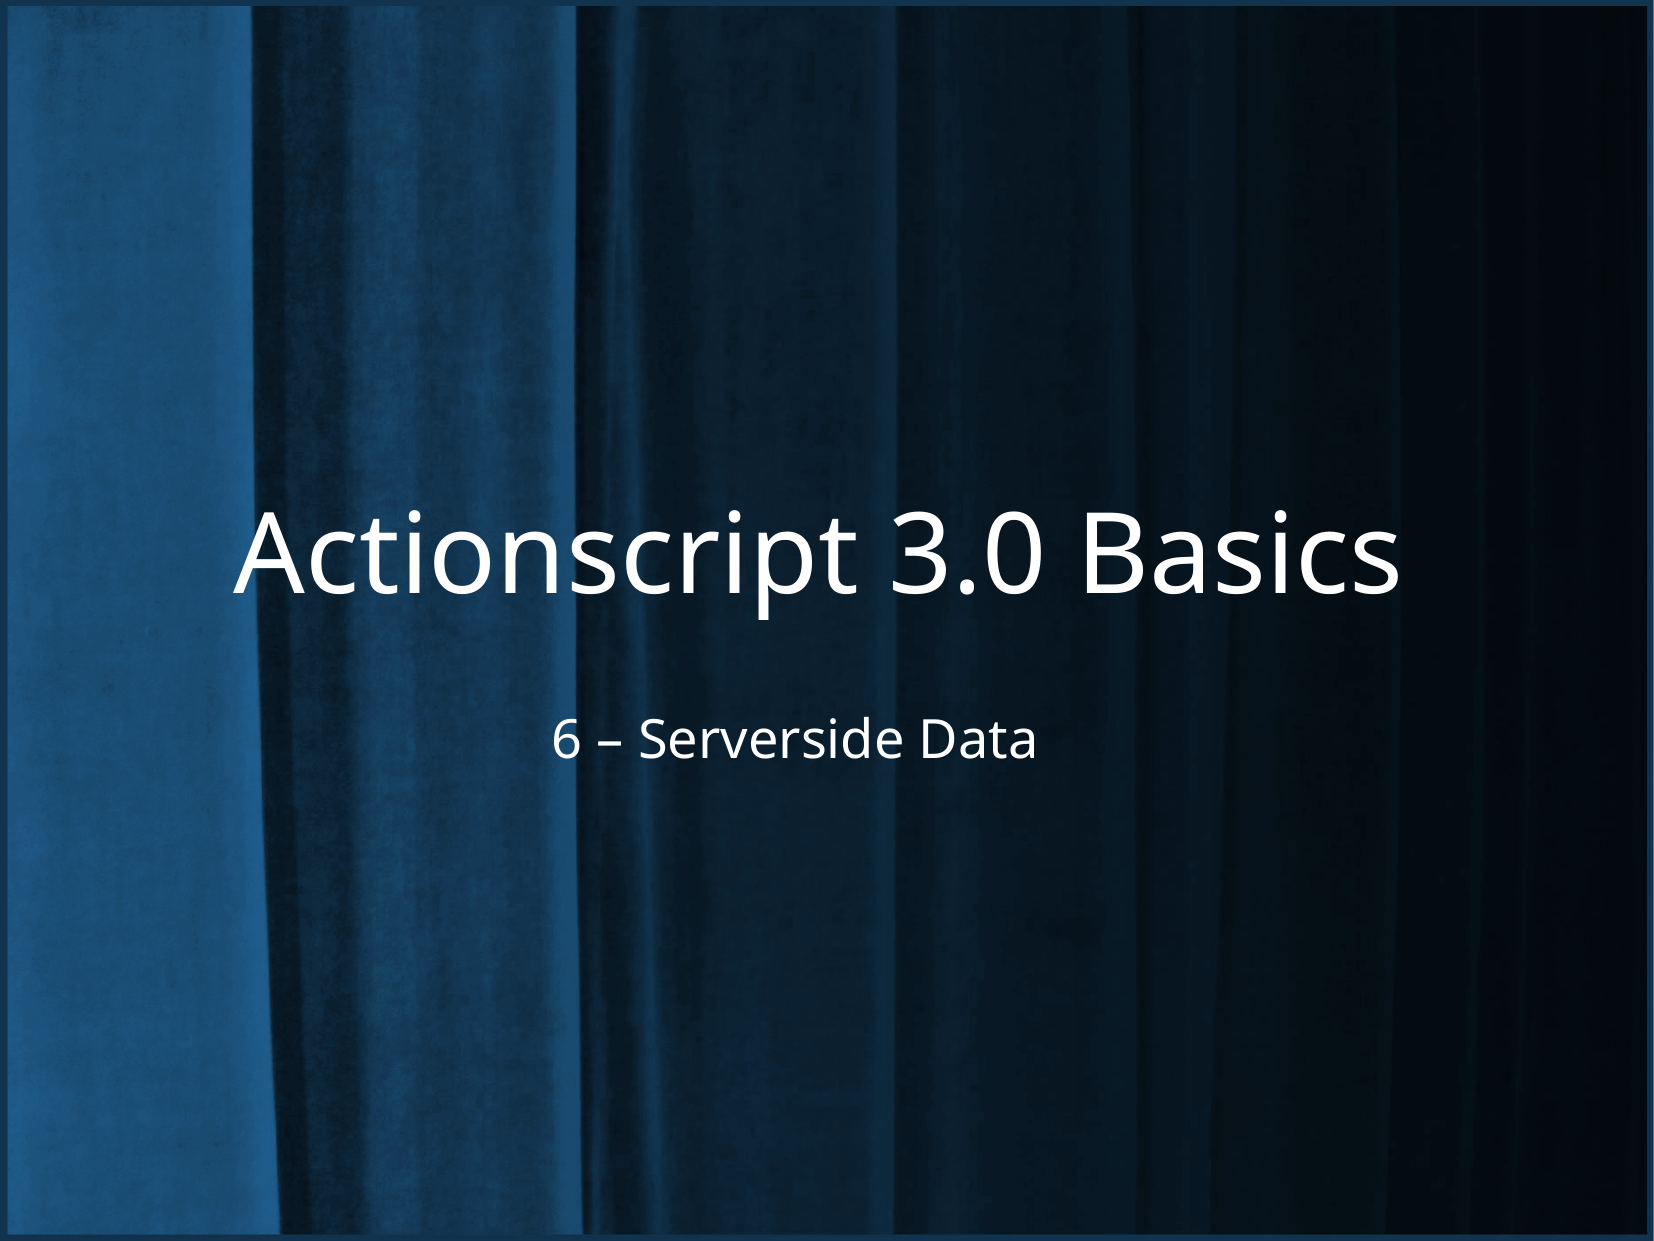

# Actionscript 3.0 Basics
6 – Serverside Data